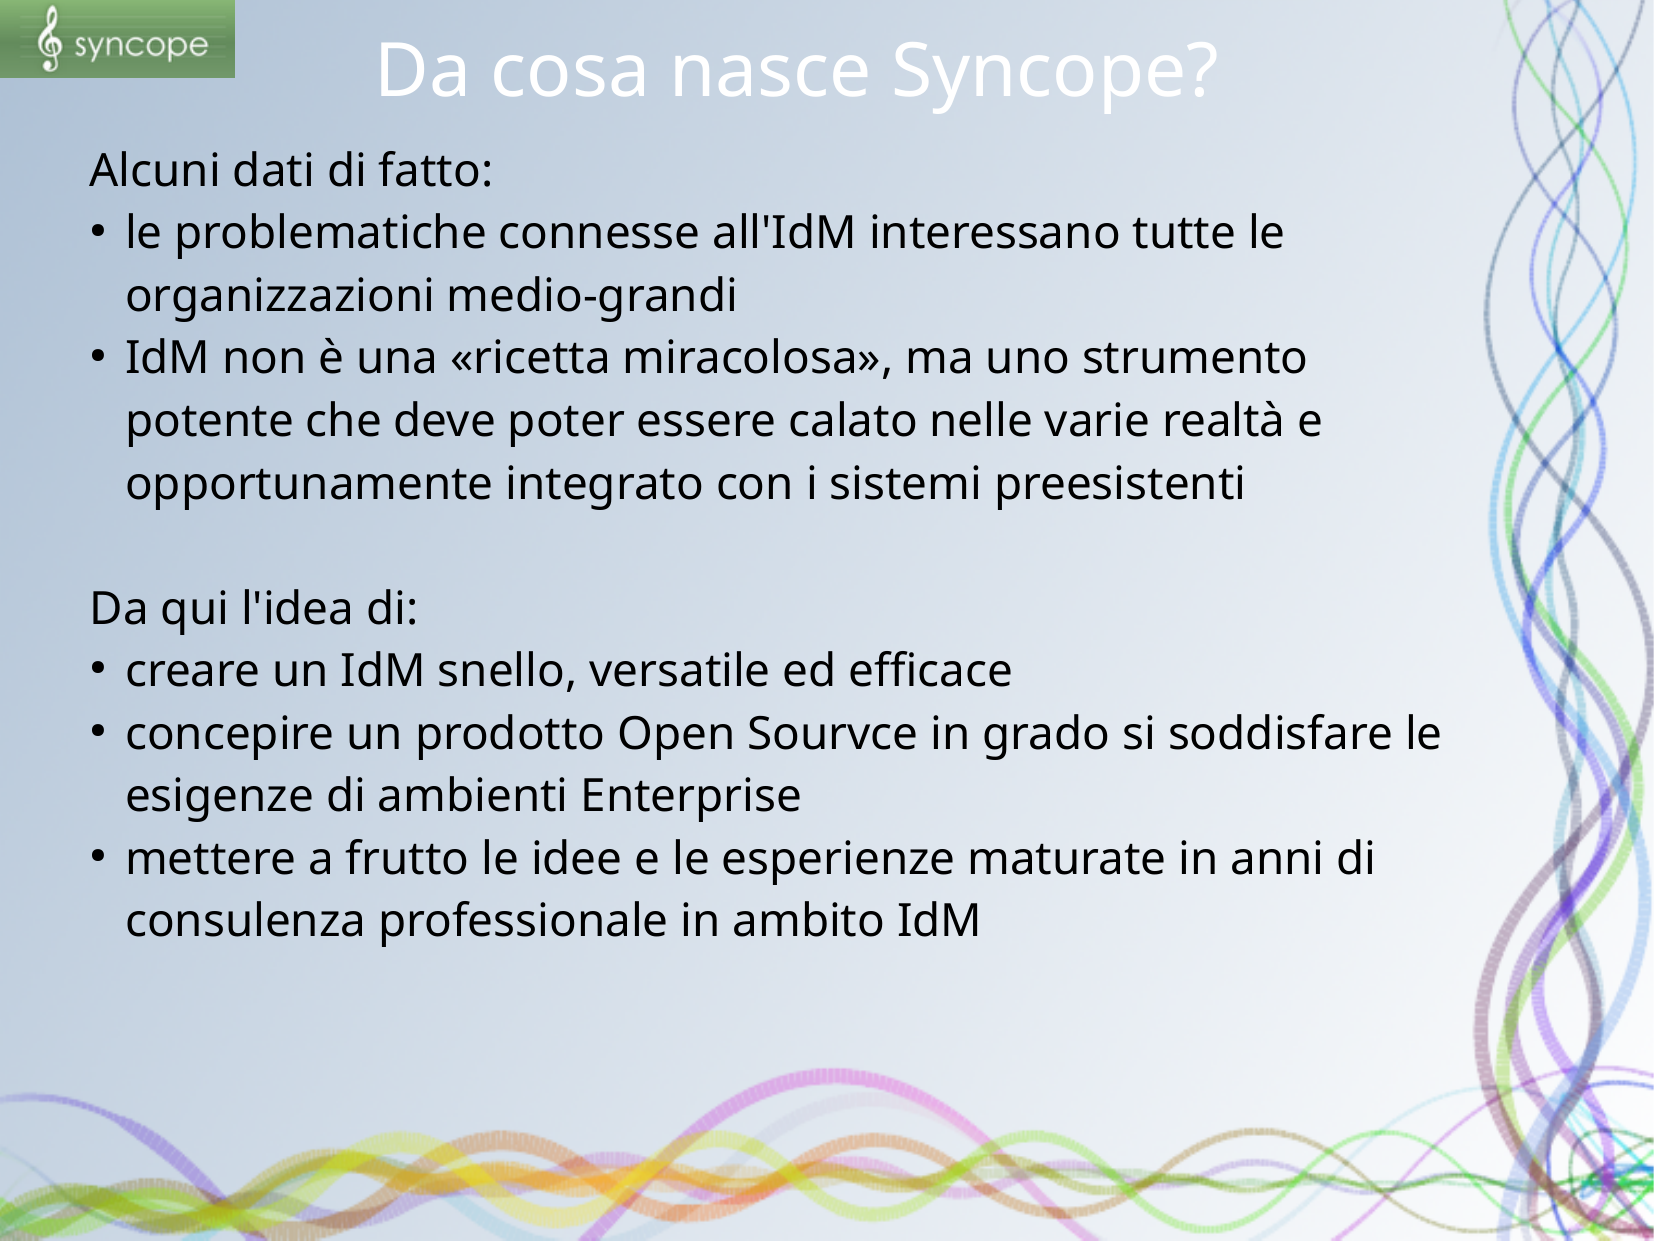

Da cosa nasce Syncope?
Alcuni dati di fatto:
le problematiche connesse all'IdM interessano tutte le organizzazioni medio-grandi
IdM non è una «ricetta miracolosa», ma uno strumento potente che deve poter essere calato nelle varie realtà e opportunamente integrato con i sistemi preesistenti
Da qui l'idea di:
creare un IdM snello, versatile ed efficace
concepire un prodotto Open Sourvce in grado si soddisfare le esigenze di ambienti Enterprise
mettere a frutto le idee e le esperienze maturate in anni di consulenza professionale in ambito IdM